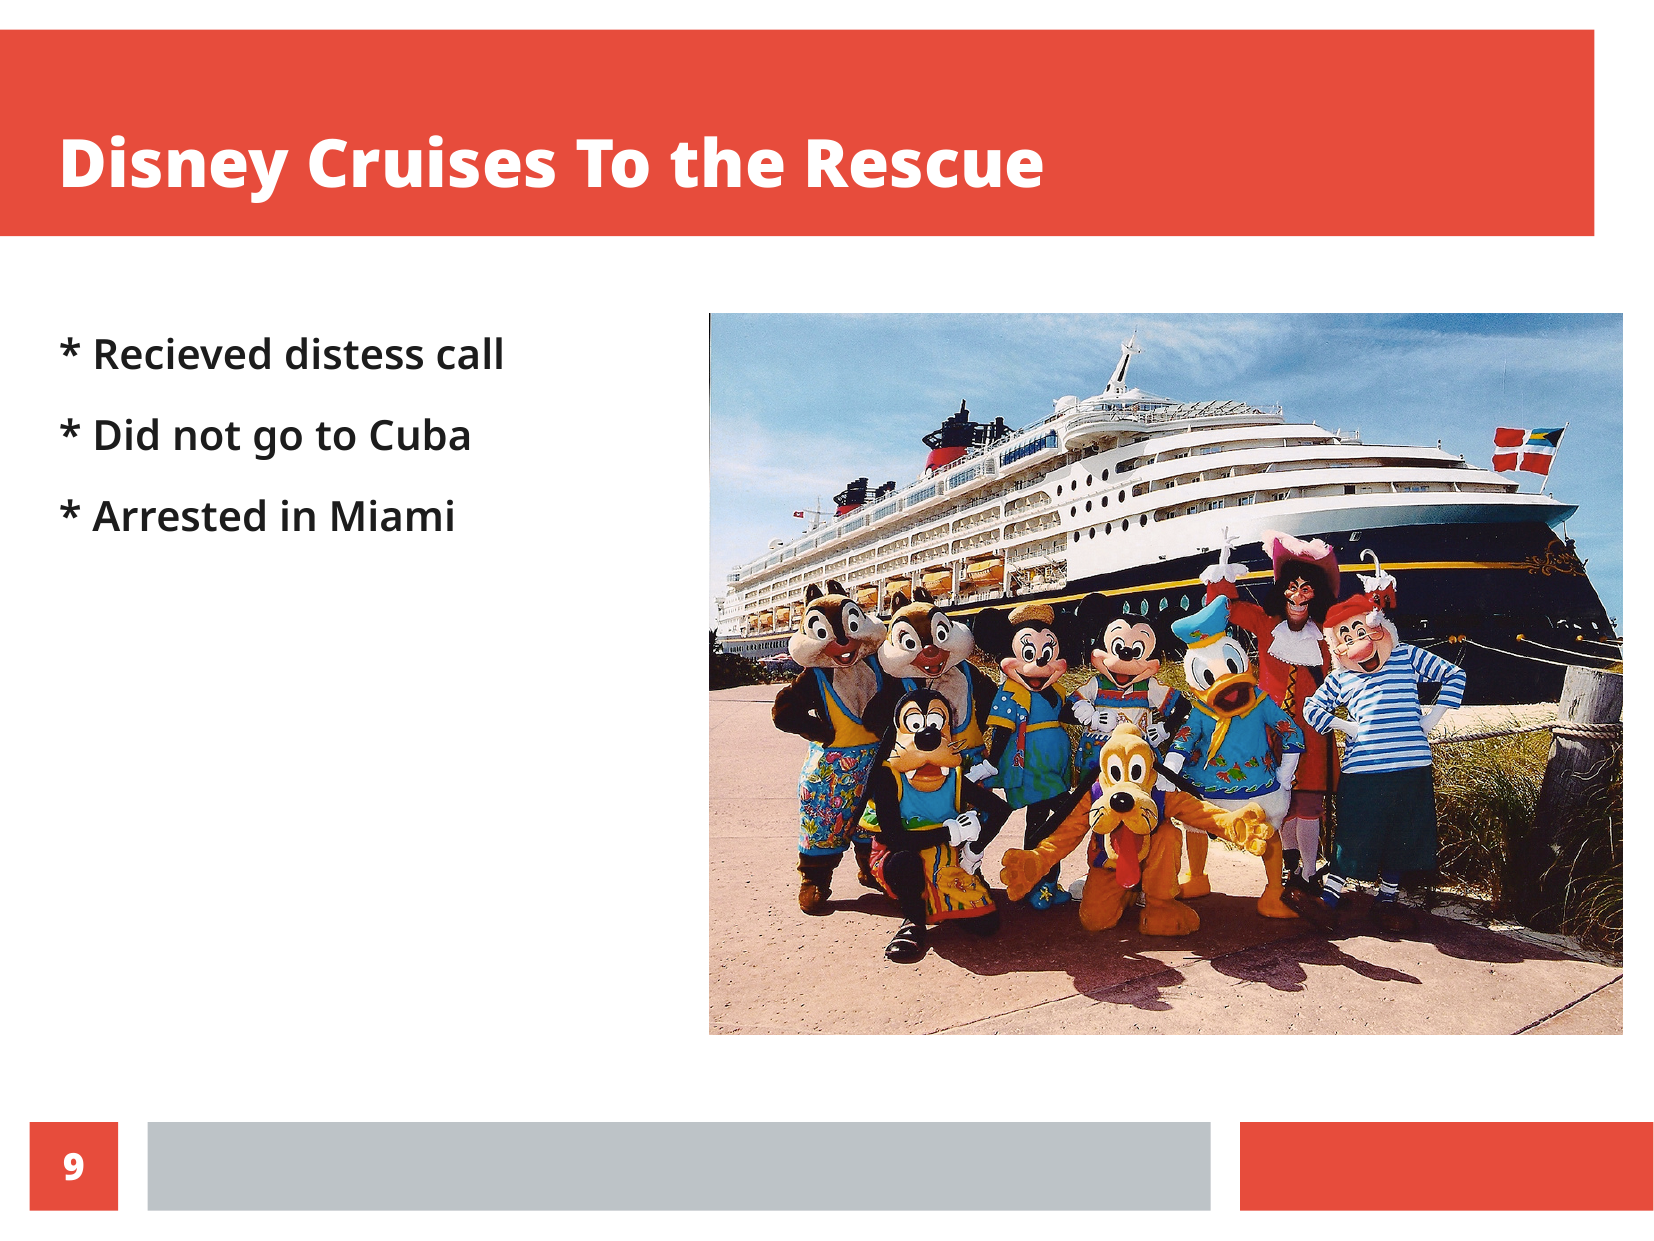

# Disney Cruises To the Rescue
* Recieved distess call
* Did not go to Cuba
* Arrested in Miami
9